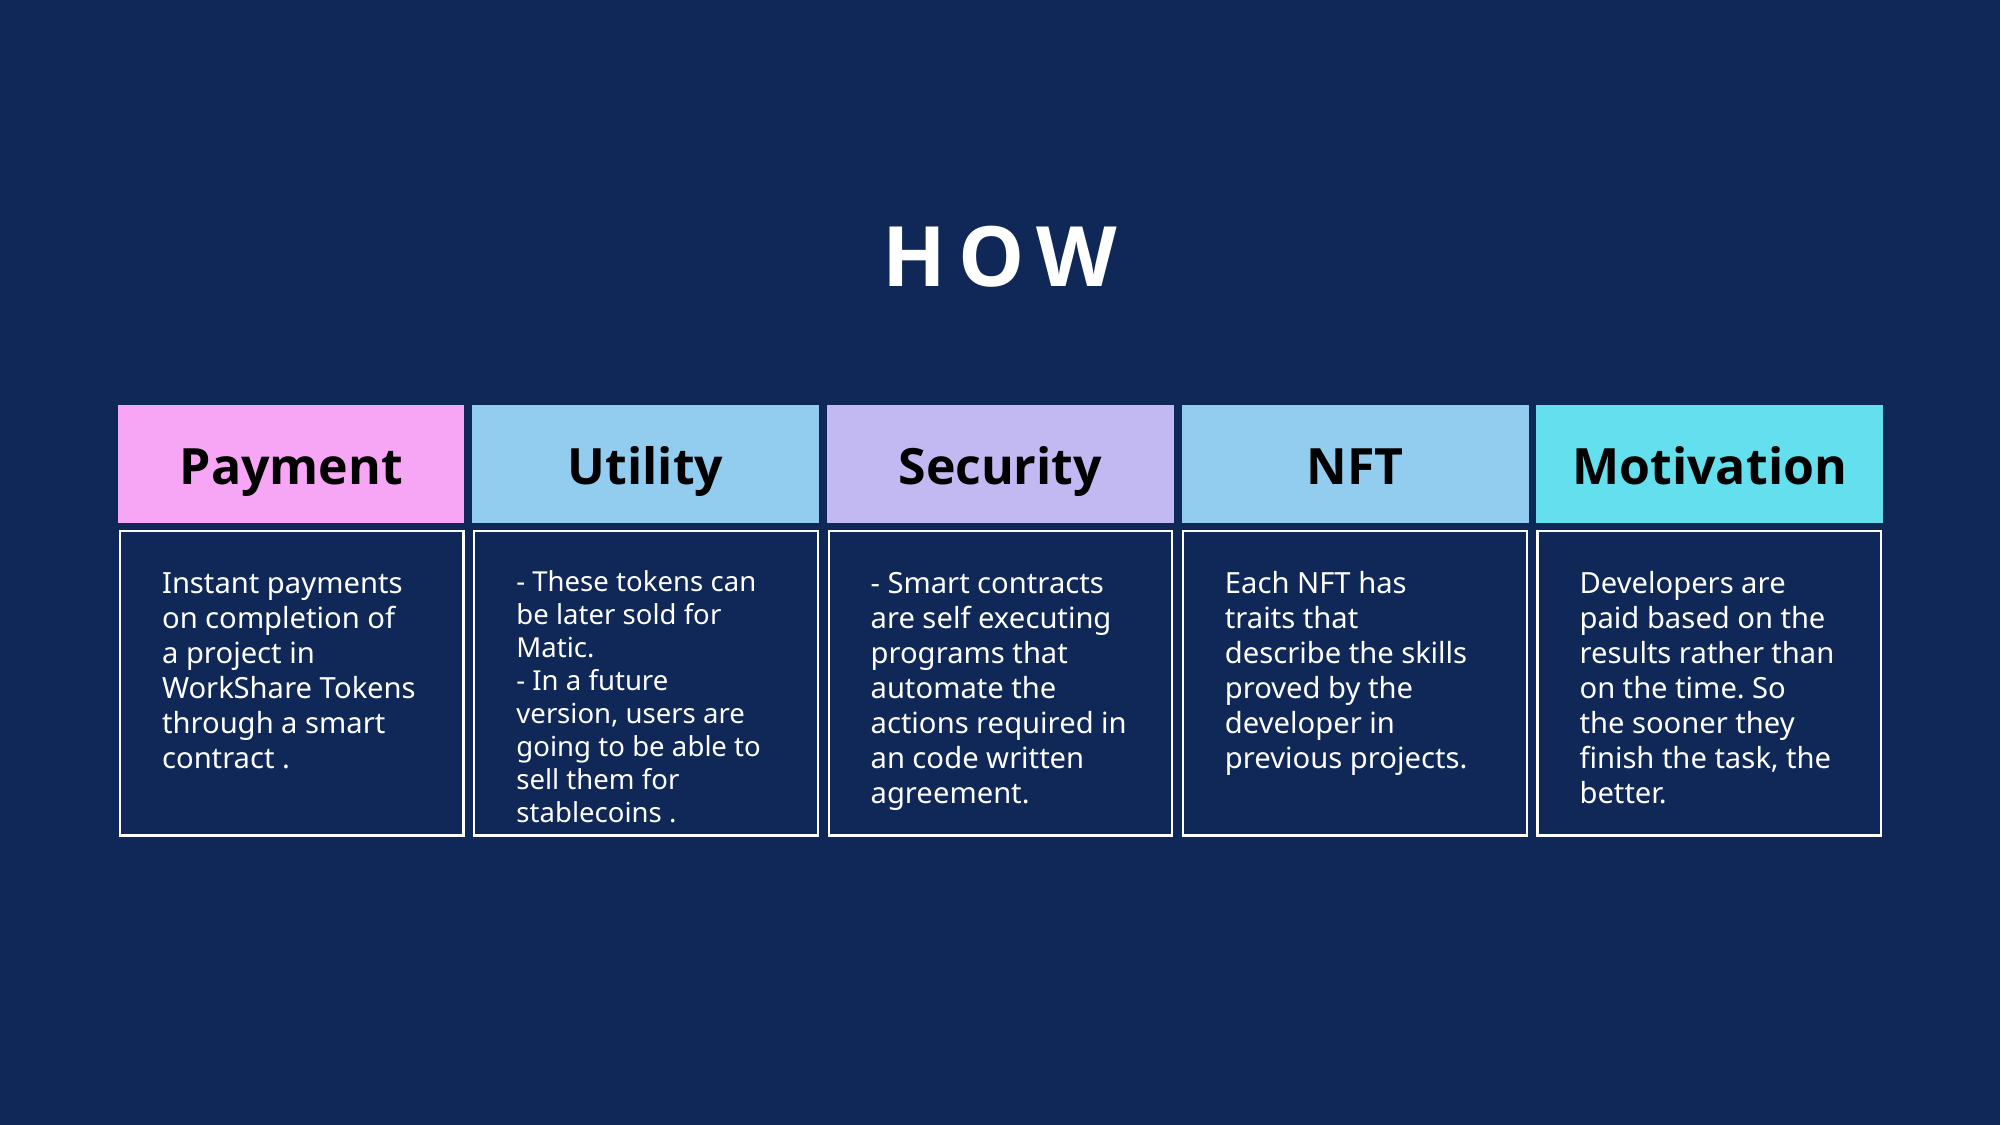

# How
Payment
Utility
Security
NFT
Motivation
Instant payments on completion of a project in WorkShare Tokens through a smart contract .
- These tokens can be later sold for Matic.
- In a future version, users are going to be able to sell them for stablecoins .
- Smart contracts are self executing programs that automate the actions required in an code written agreement.
Each NFT has traits that describe the skills proved by the developer in previous projects.
Developers are paid based on the results rather than on the time. So the sooner they finish the task, the better.